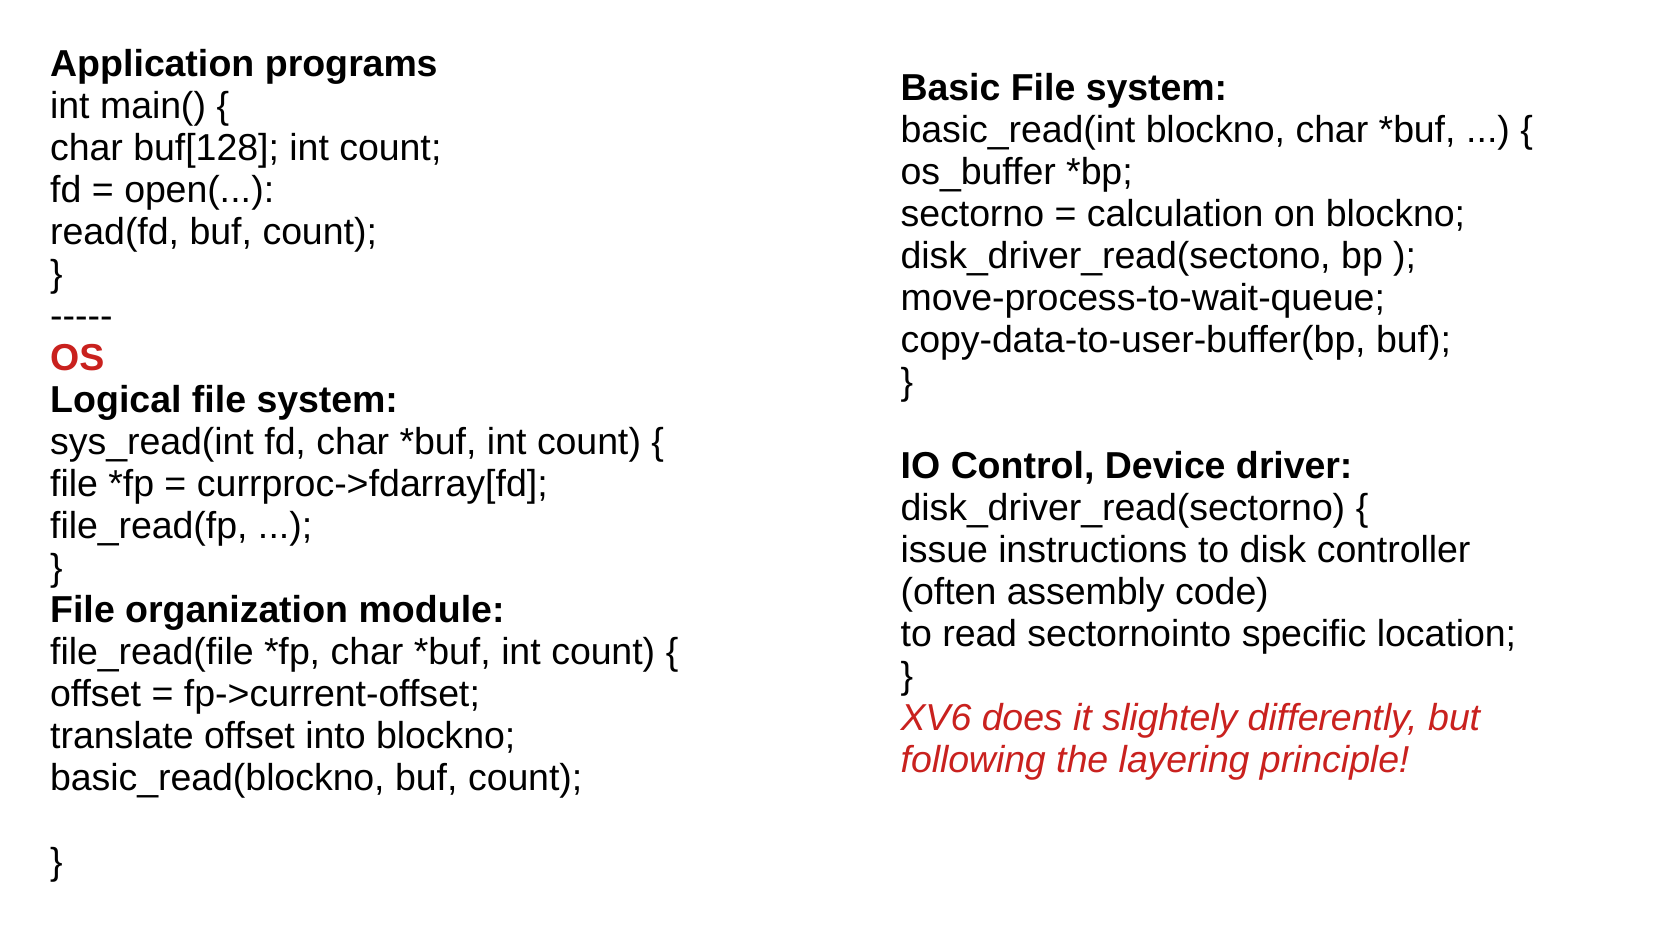

Application programs
int main() {
char buf[128]; int count;
fd = open(...):
read(fd, buf, count);
}
-----
OS
Logical file system:
sys_read(int fd, char *buf, int count) {
file *fp = currproc->fdarray[fd];
file_read(fp, ...);
}
File organization module:
file_read(file *fp, char *buf, int count) {
offset = fp->current-offset;
translate offset into blockno;
basic_read(blockno, buf, count);
}
Basic File system:
basic_read(int blockno, char *buf, ...) {
os_buffer *bp;
sectorno = calculation on blockno;
disk_driver_read(sectono, bp );
move-process-to-wait-queue;
copy-data-to-user-buffer(bp, buf);
}
IO Control, Device driver:
disk_driver_read(sectorno) {
issue instructions to disk controller (often assembly code)
to read sectornointo specific location;
}
XV6 does it slightely differently, but following the layering principle!